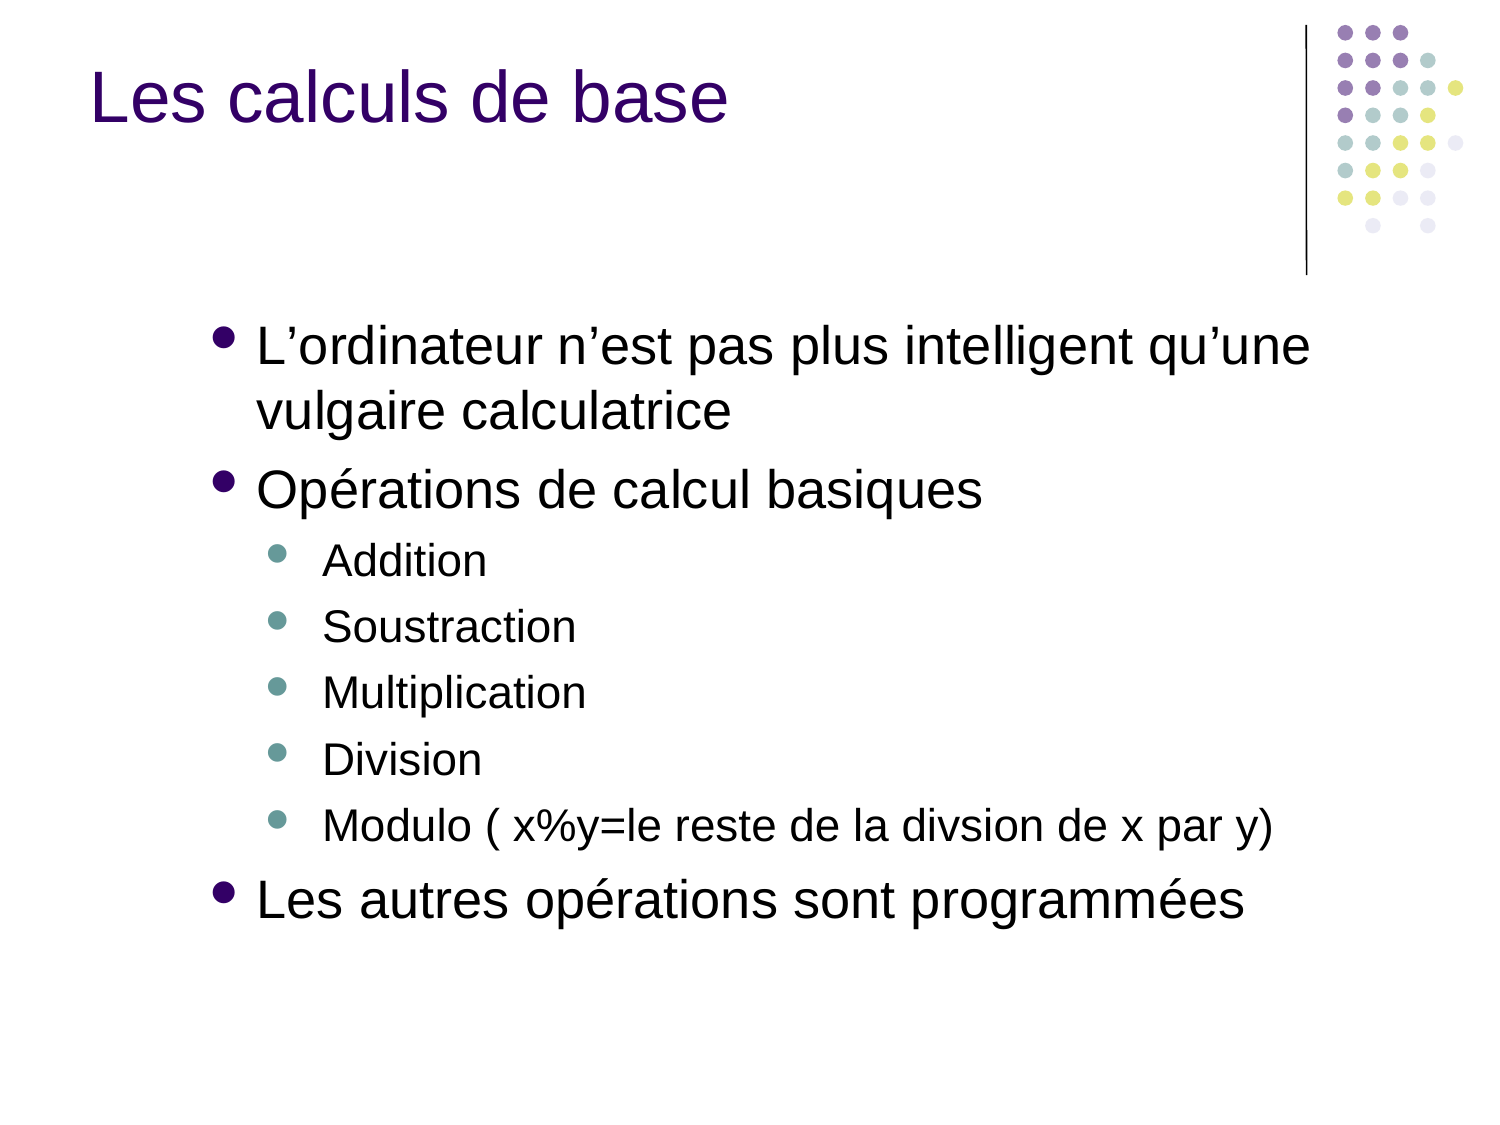

# Les calculs de base
L’ordinateur n’est pas plus intelligent qu’une vulgaire calculatrice
Opérations de calcul basiques
Addition
Soustraction
Multiplication
Division
Modulo ( x%y=le reste de la divsion de x par y)
Les autres opérations sont programmées